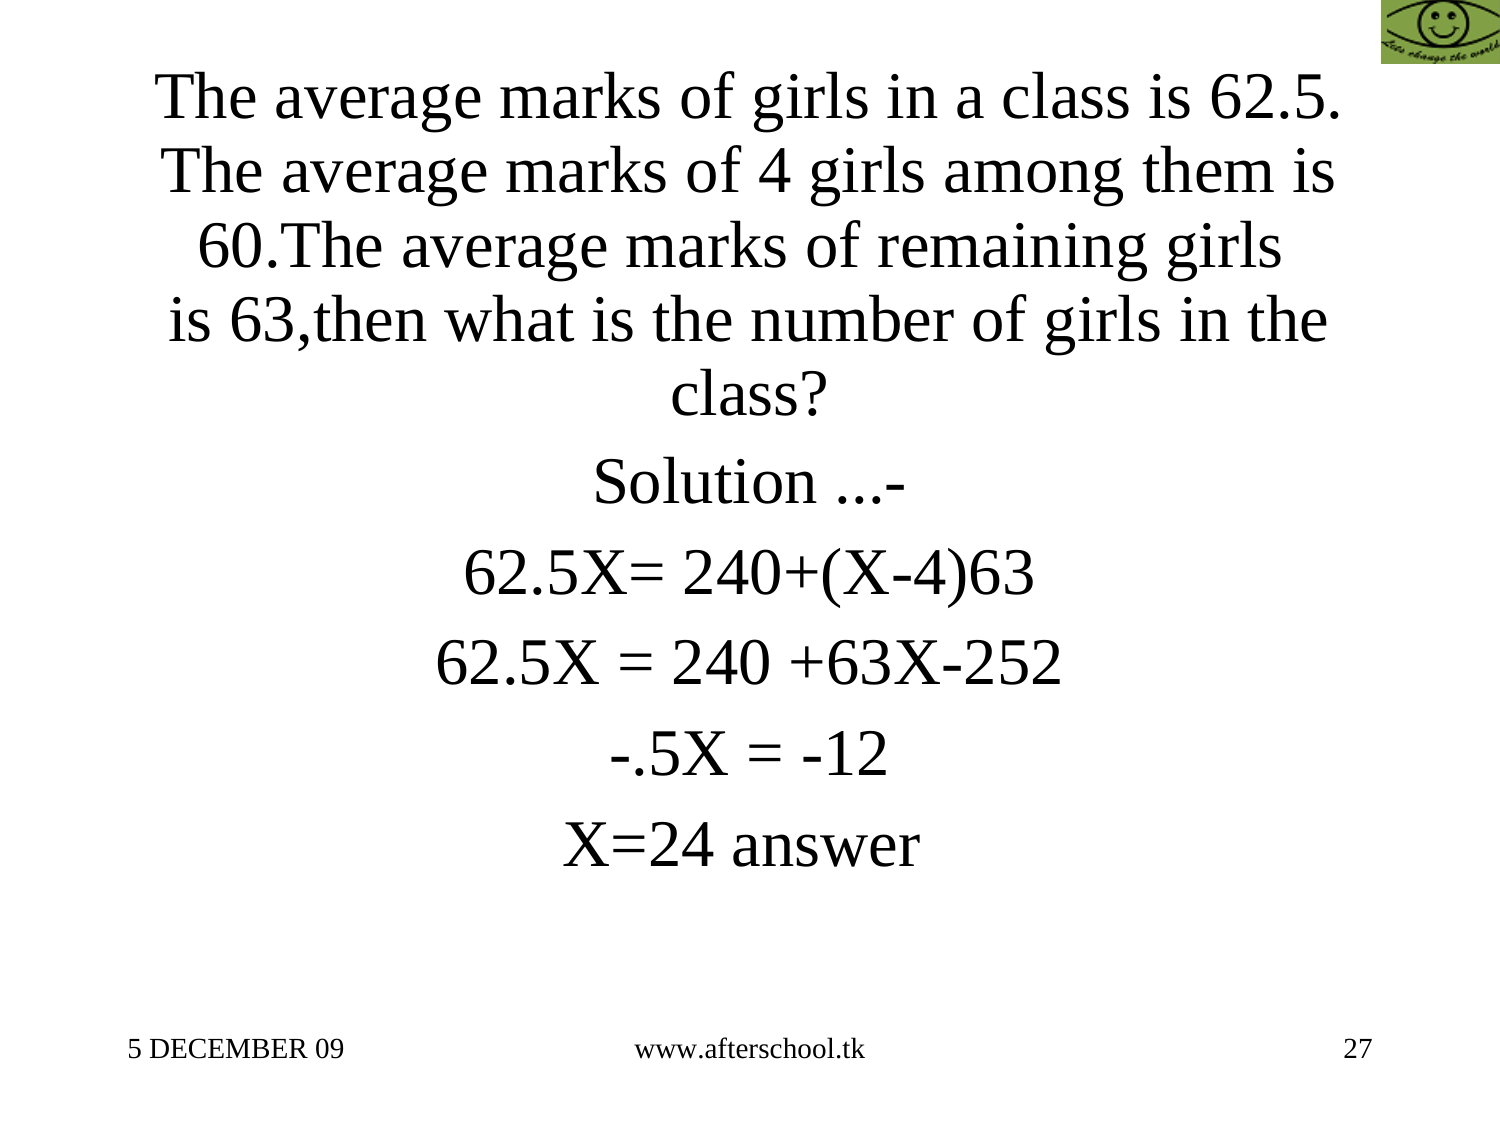

# The average marks of girls in a class is 62.5. The average marks of 4 girls among them is 60.The average marks of remaining girls is 63,then what is the number of girls in the class?
Solution ...-
62.5X= 240+(X-4)63
62.5X = 240 +63X-252
-.5X = -12
X=24 answer
MFI Seminar Jain PG College
AFTERSCHOOOL centre for social entrepreneurship
27